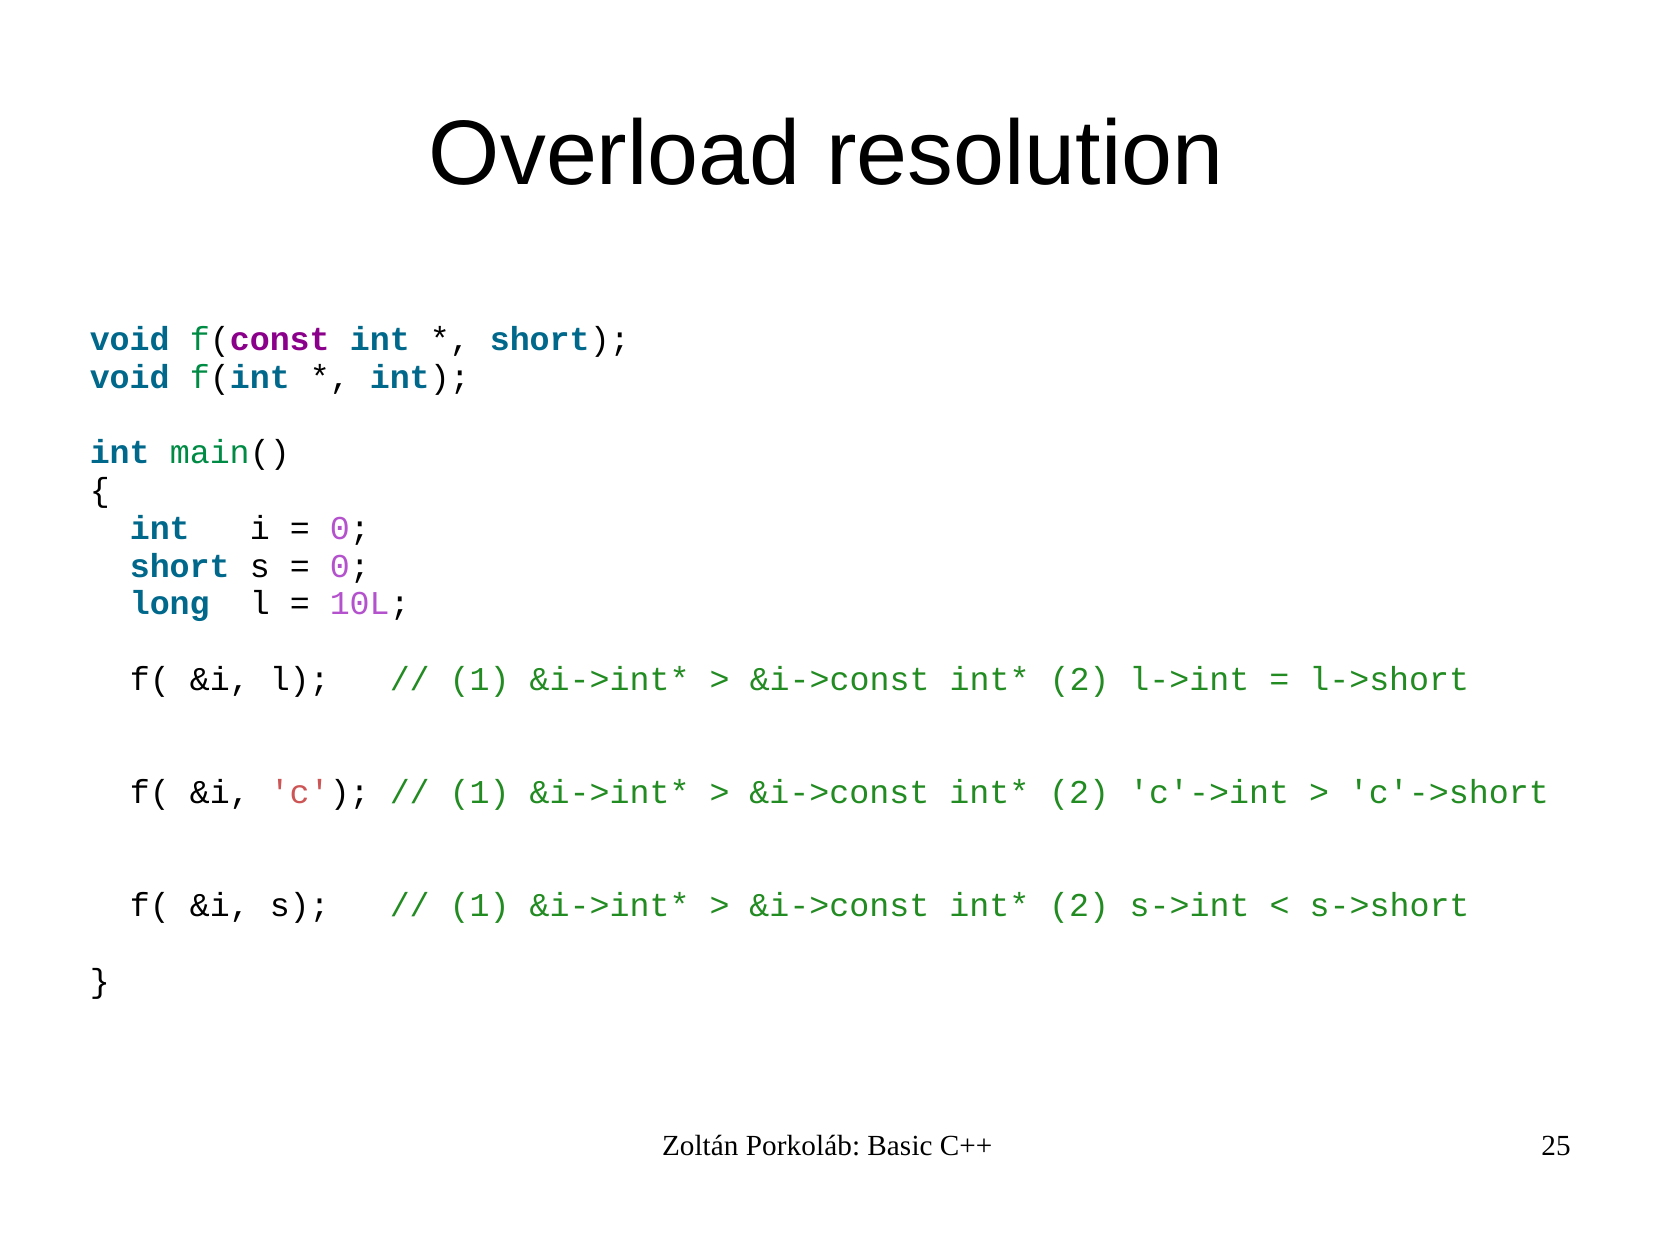

# Overload resolution
void f(const int *, short);
void f(int *, int);
int main()
{
 int i = 0;
 short s = 0;
 long l = 10L;
 f( &i, l); // (1) &i->int* > &i->const int* (2) l->int = l->short
 f( &i, 'c'); // (1) &i->int* > &i->const int* (2) 'c'->int > 'c'->short
 f( &i, s); // (1) &i->int* > &i->const int* (2) s->int < s->short
}
Zoltán Porkoláb: Basic C++
25